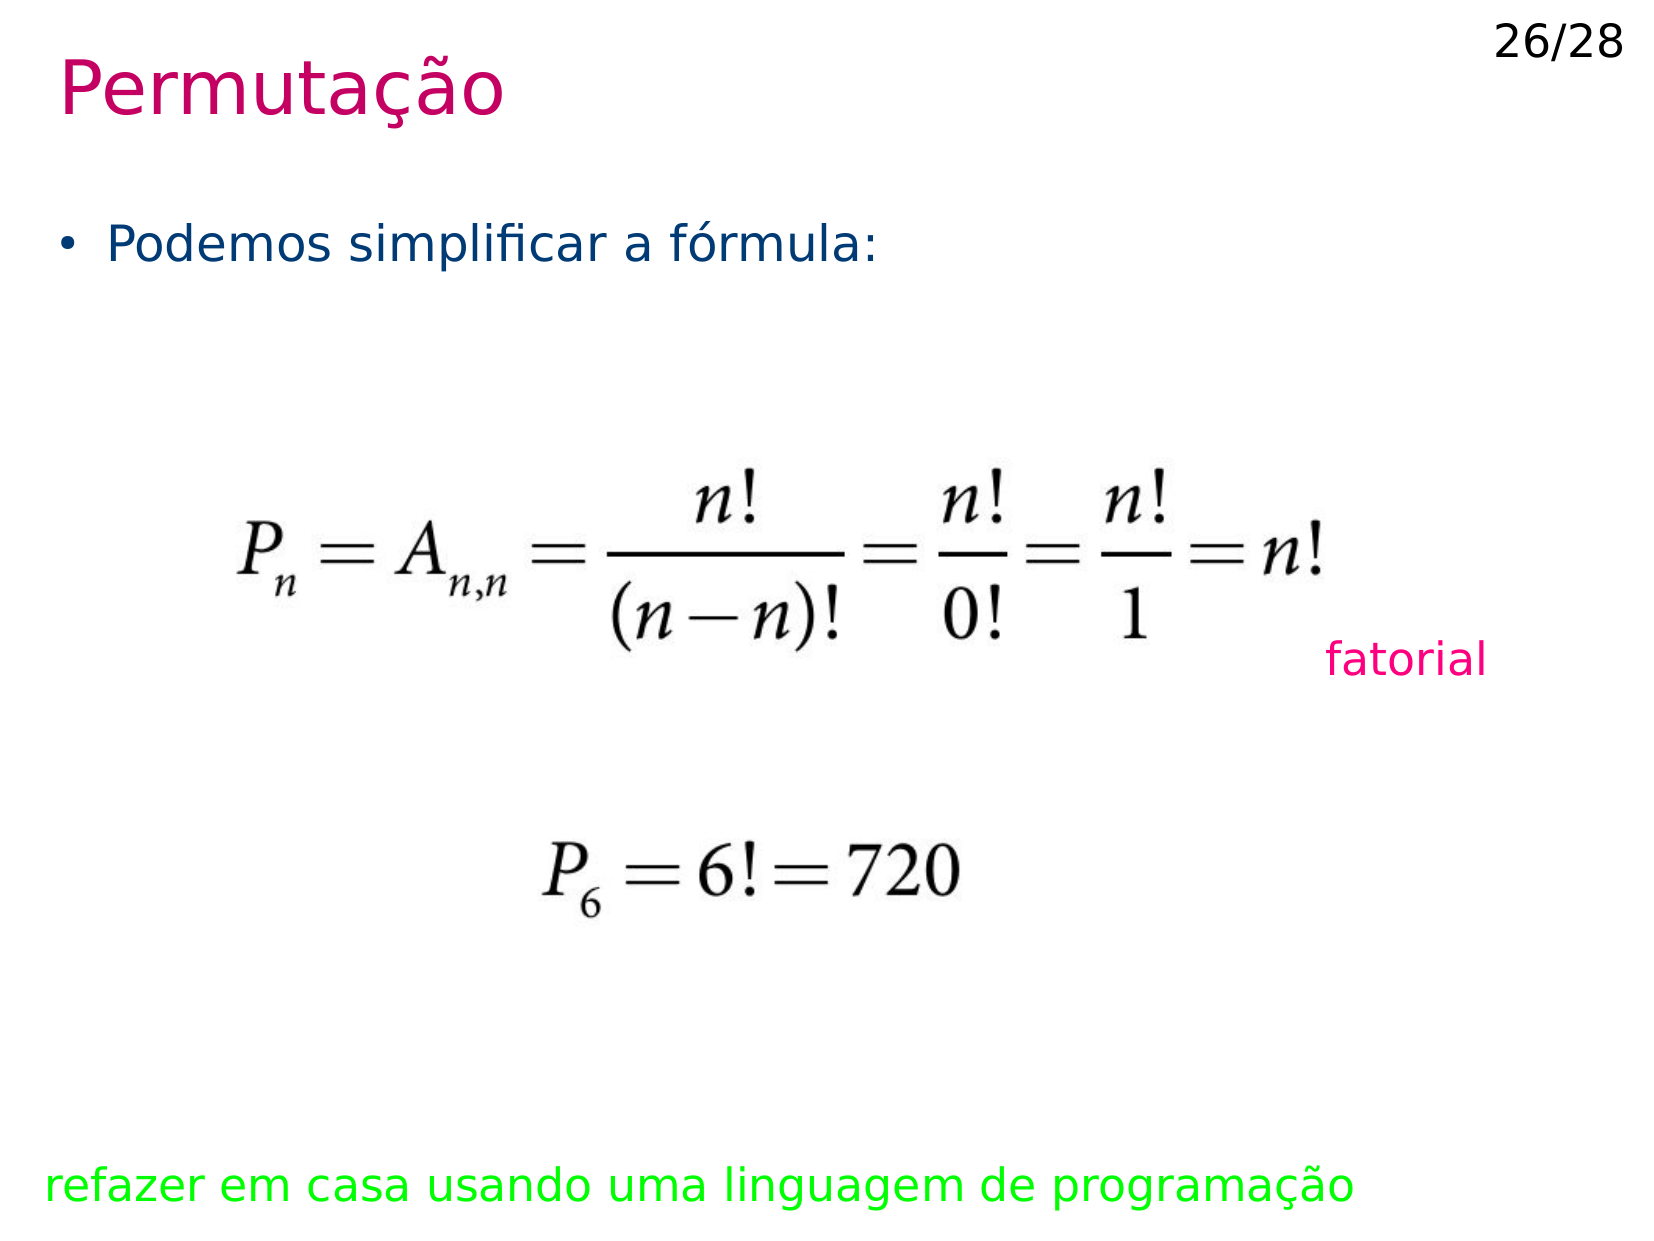

26
# Permutação
Podemos simplificar a fórmula:
fatorial
refazer em casa usando uma linguagem de programação